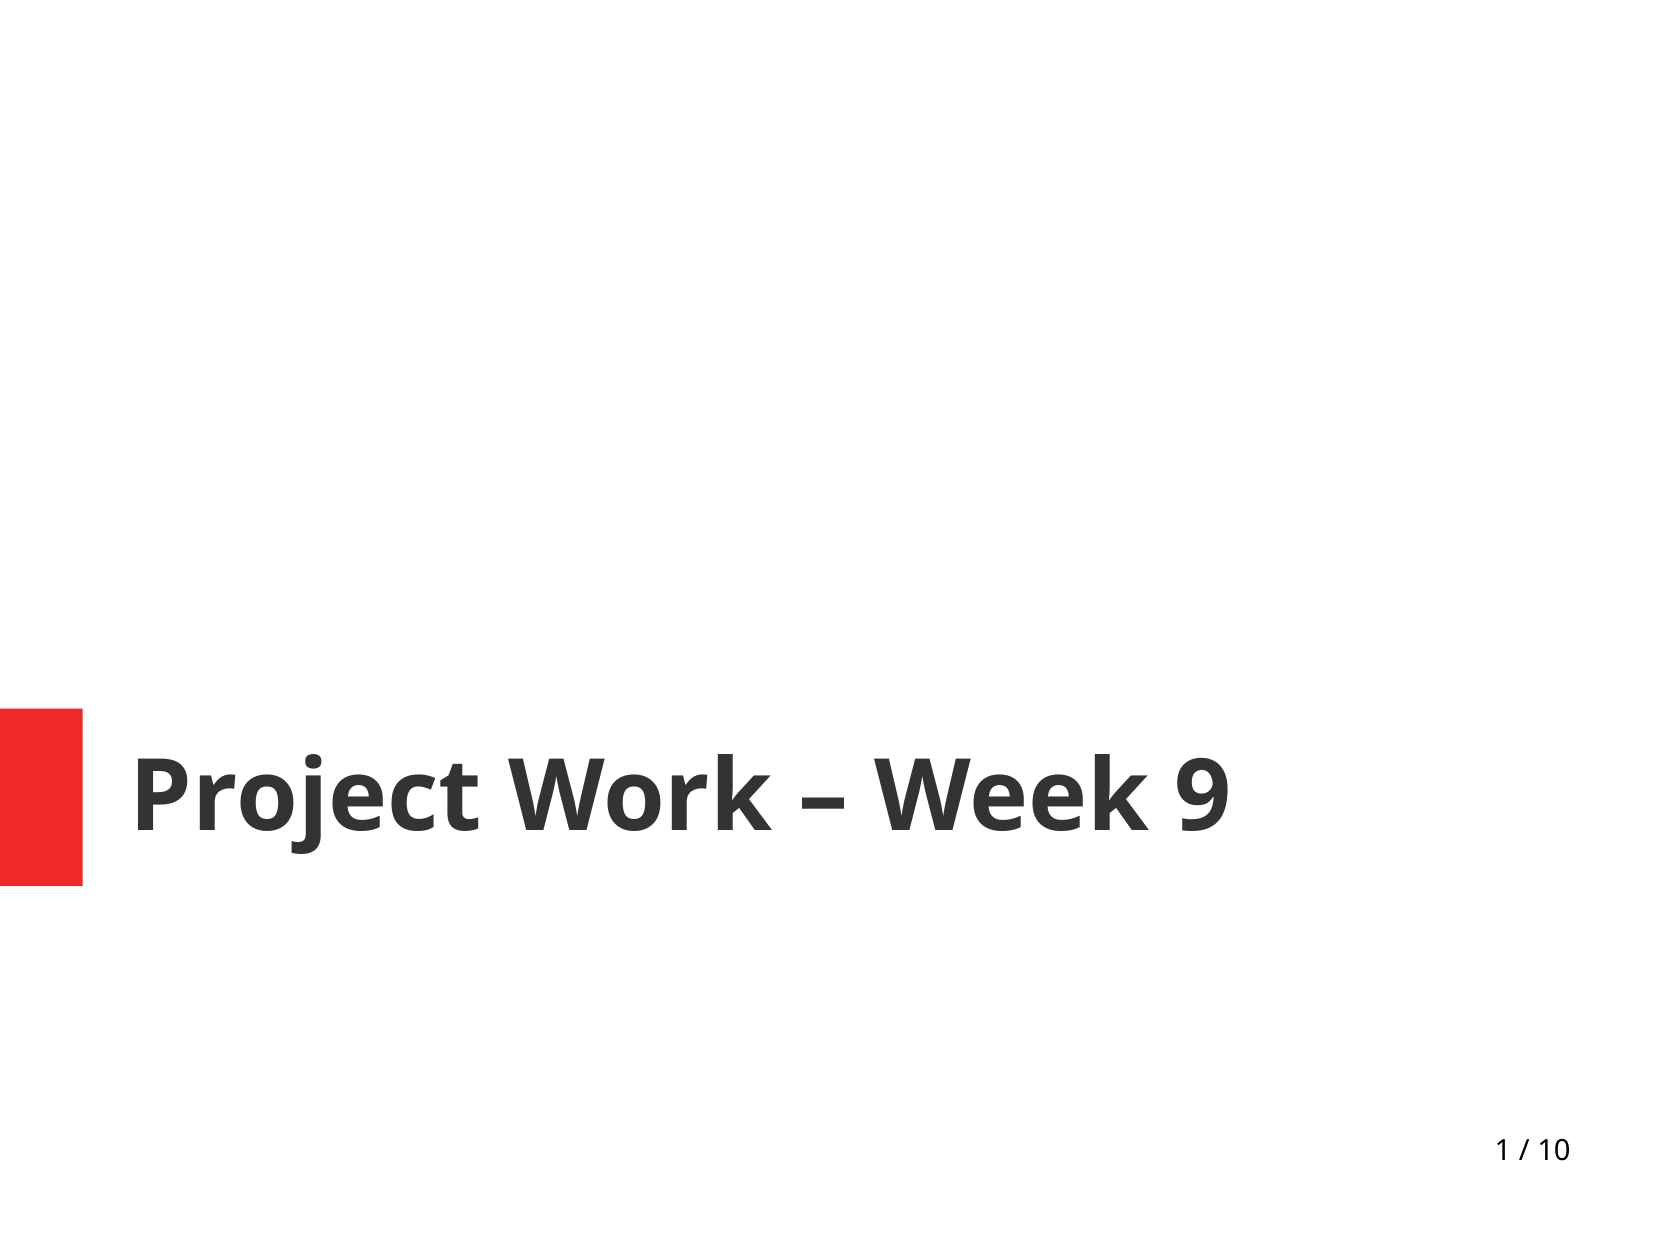

# Project Work – Week 9
1